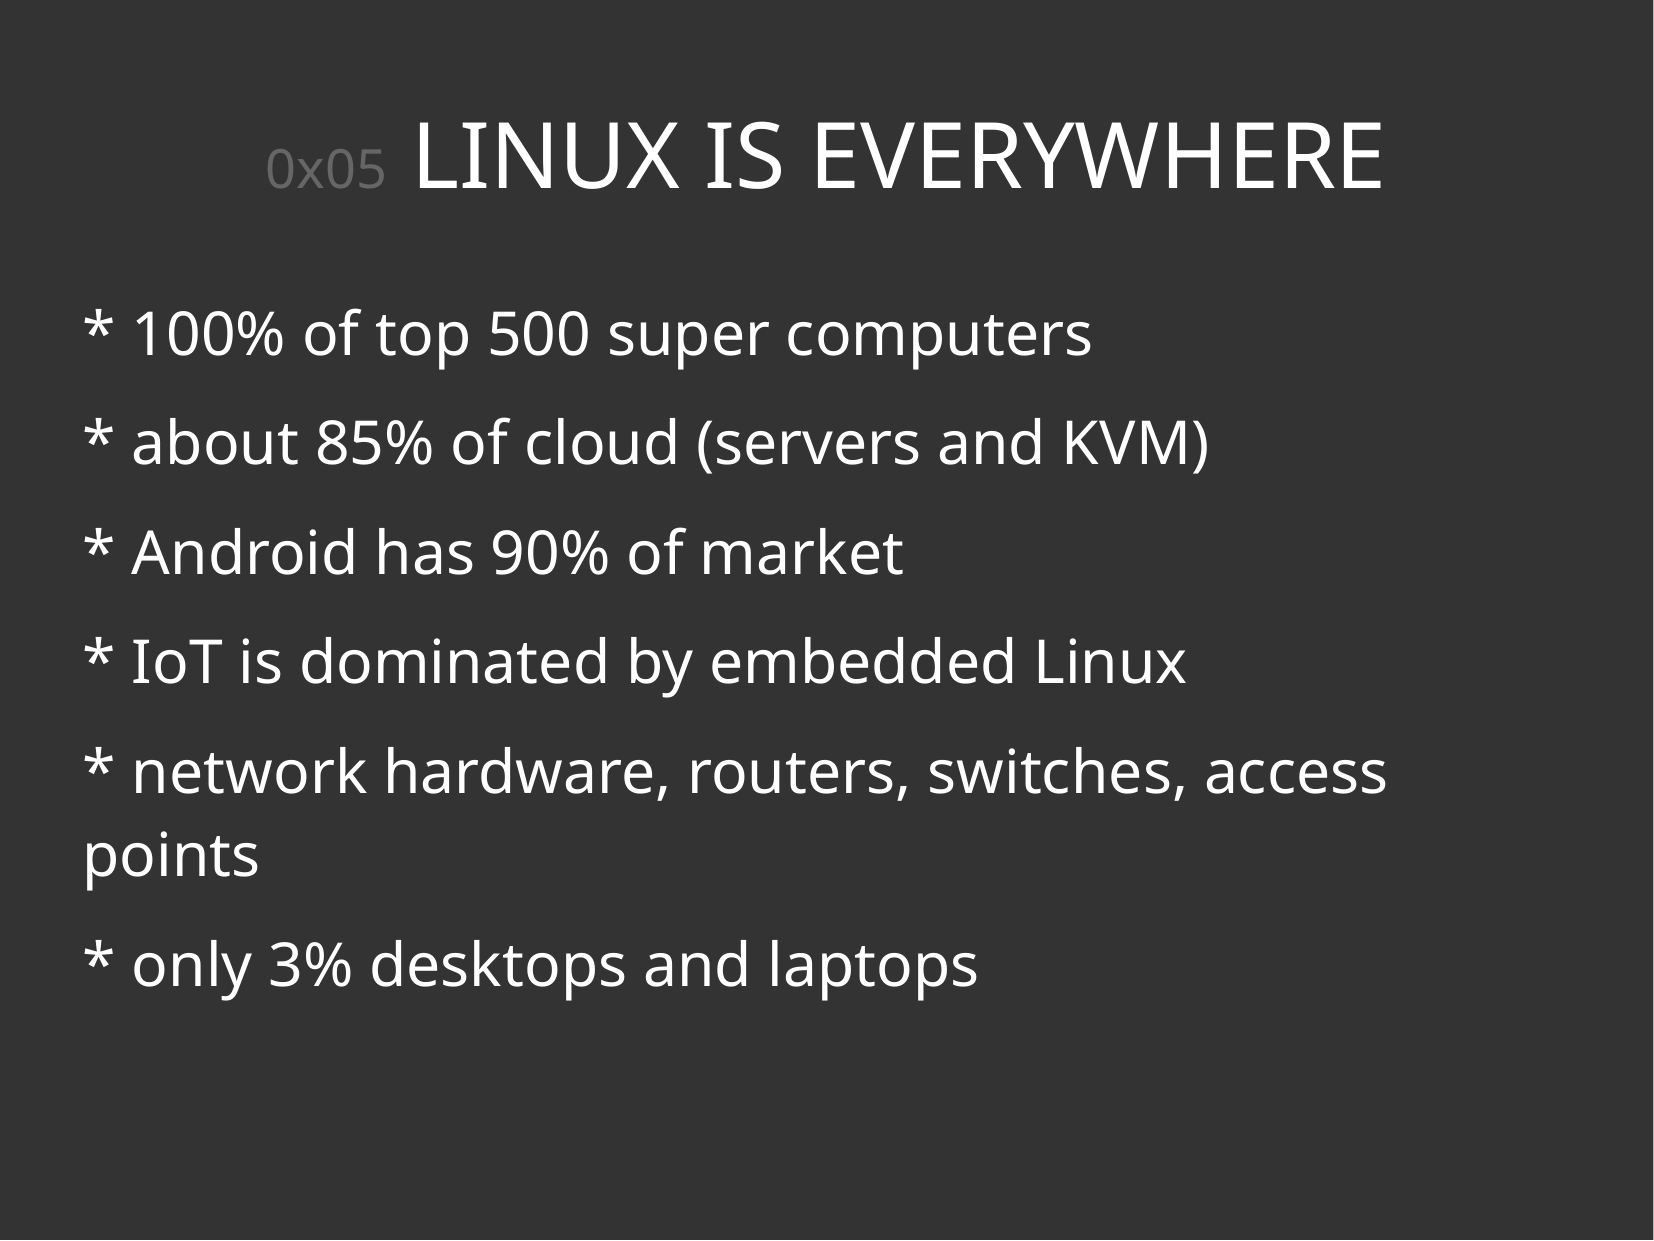

# 0x05 LINUX IS EVERYWHERE
* 100% of top 500 super computers
* about 85% of cloud (servers and KVM)
* Android has 90% of market
* IoT is dominated by embedded Linux
* network hardware, routers, switches, access points
* only 3% desktops and laptops